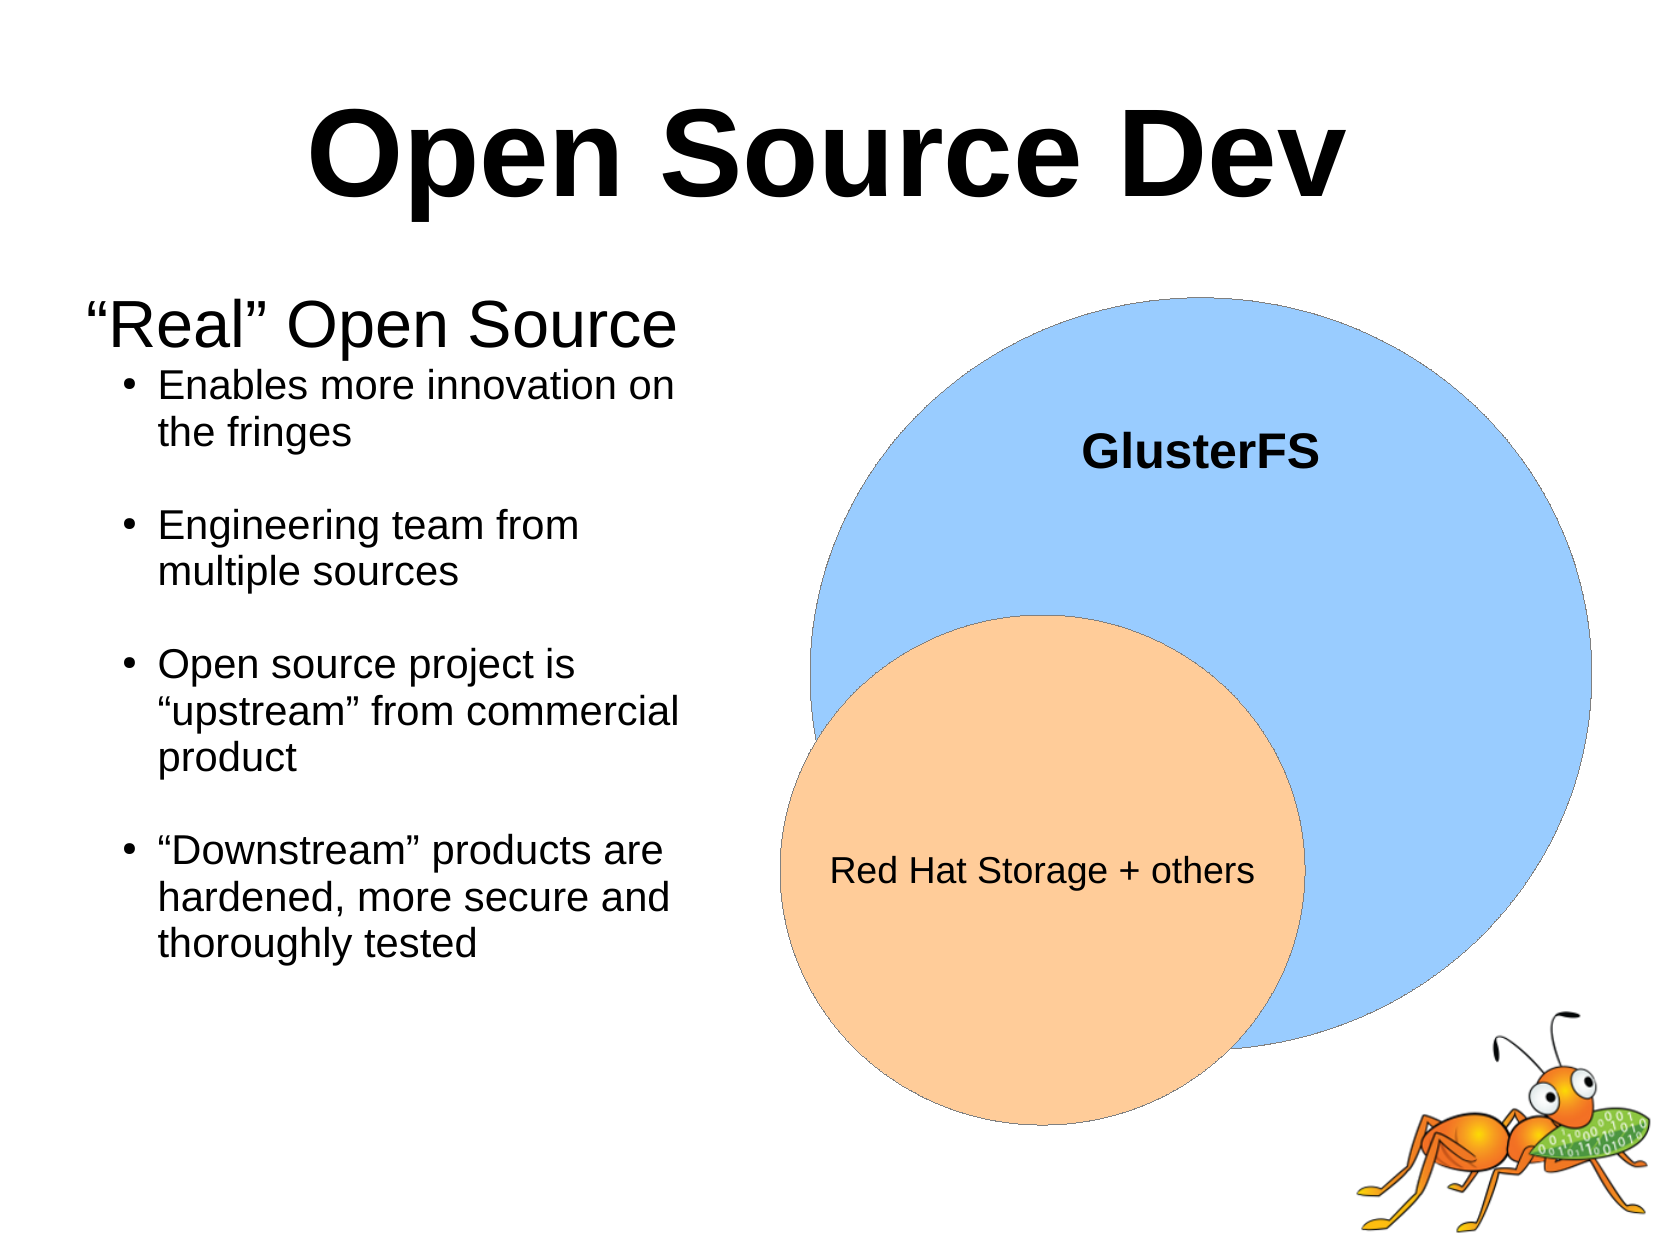

# Open Source Dev
“Real” Open Source
Enables more innovation on the fringes
Engineering team from multiple sources
Open source project is “upstream” from commercial product
“Downstream” products are hardened, more secure and thoroughly tested
GlusterFS
Red Hat Storage + others